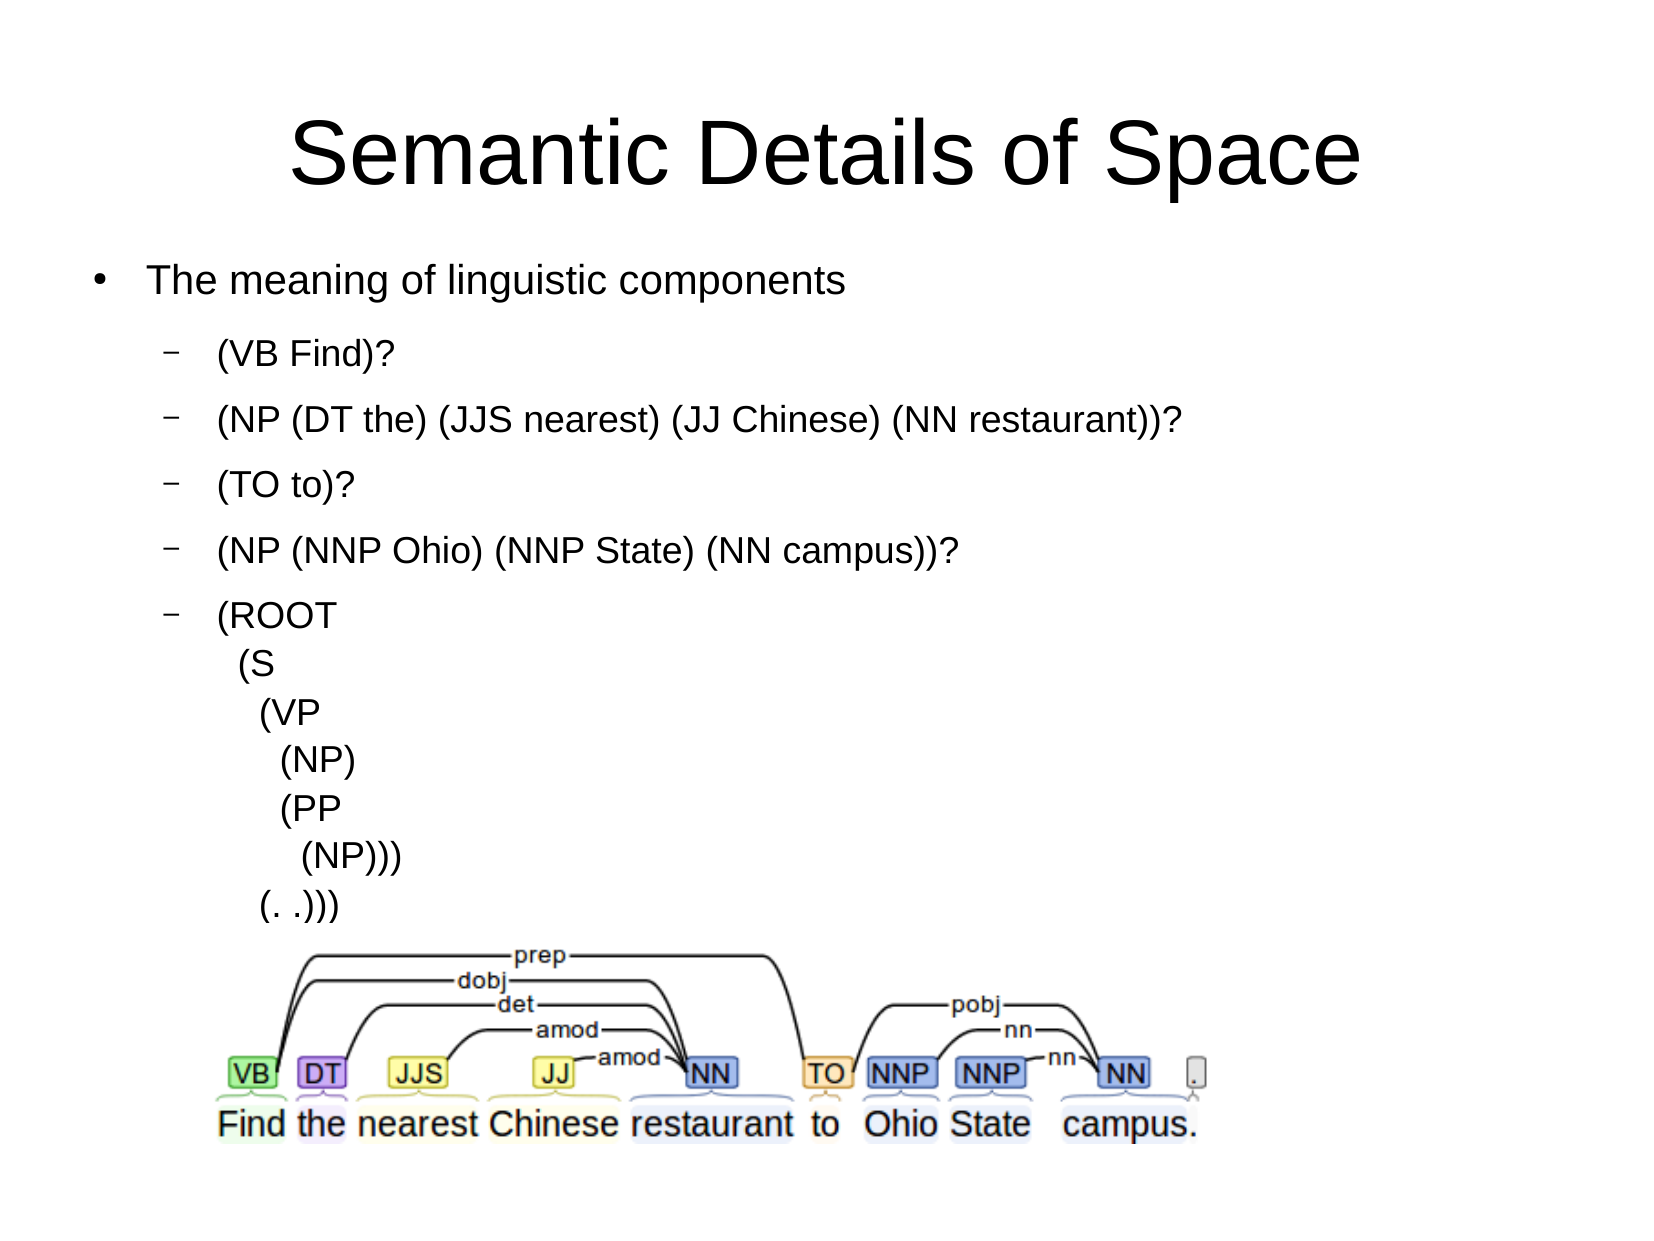

# Semantic Details of Space
The meaning of linguistic components
(VB Find)?
(NP (DT the) (JJS nearest) (JJ Chinese) (NN restaurant))?
(TO to)?
(NP (NNP Ohio) (NNP State) (NN campus))?
(ROOT
 (S
 (VP
 (NP)
 (PP
 (NP)))
 (. .)))